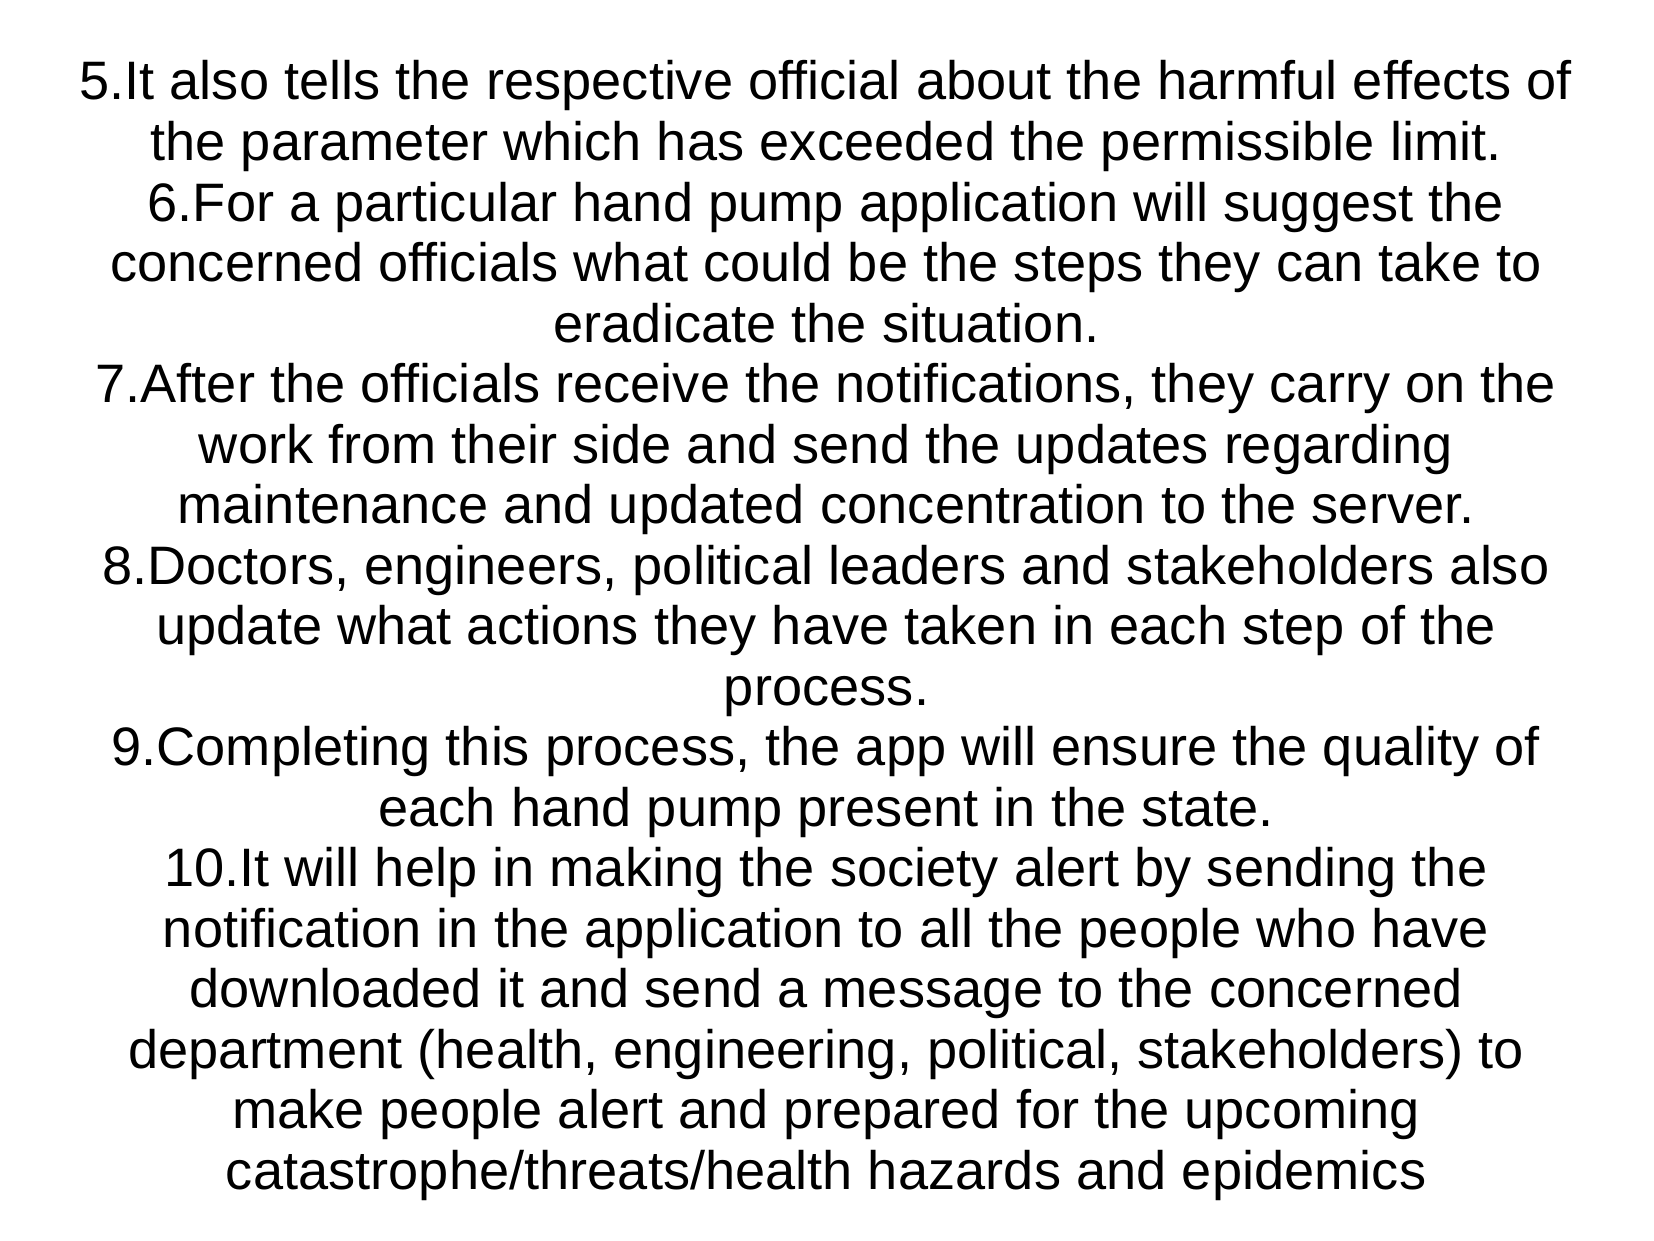

# 5.It also tells the respective official about the harmful effects of the parameter which has exceeded the permissible limit.
6.For a particular hand pump application will suggest the concerned officials what could be the steps they can take to eradicate the situation.
7.After the officials receive the notifications, they carry on the work from their side and send the updates regarding maintenance and updated concentration to the server.
8.Doctors, engineers, political leaders and stakeholders also update what actions they have taken in each step of the process.
9.Completing this process, the app will ensure the quality of each hand pump present in the state.
10.It will help in making the society alert by sending the notification in the application to all the people who have downloaded it and send a message to the concerned department (health, engineering, political, stakeholders) to make people alert and prepared for the upcoming catastrophe/threats/health hazards and epidemics